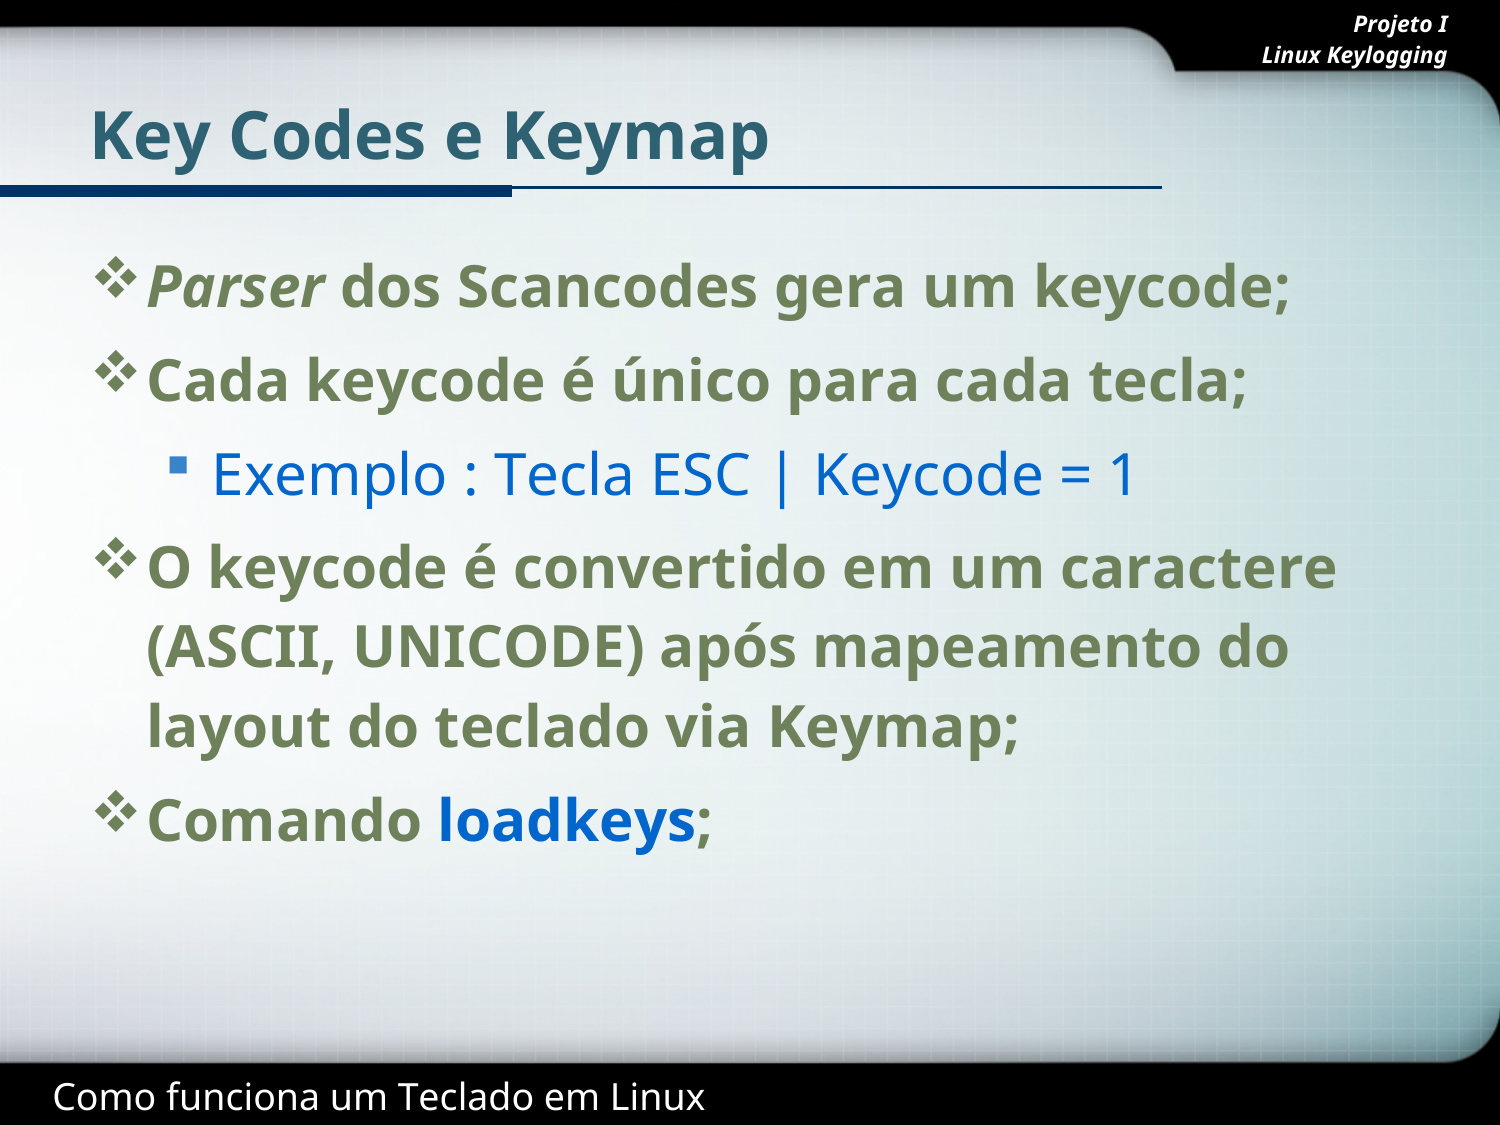

# Key Codes e Keymap
Parser dos Scancodes gera um keycode;
Cada keycode é único para cada tecla;
Exemplo : Tecla ESC | Keycode = 1
O keycode é convertido em um caractere (ASCII, UNICODE) após mapeamento do layout do teclado via Keymap;
Comando loadkeys;
Como funciona um Teclado em Linux